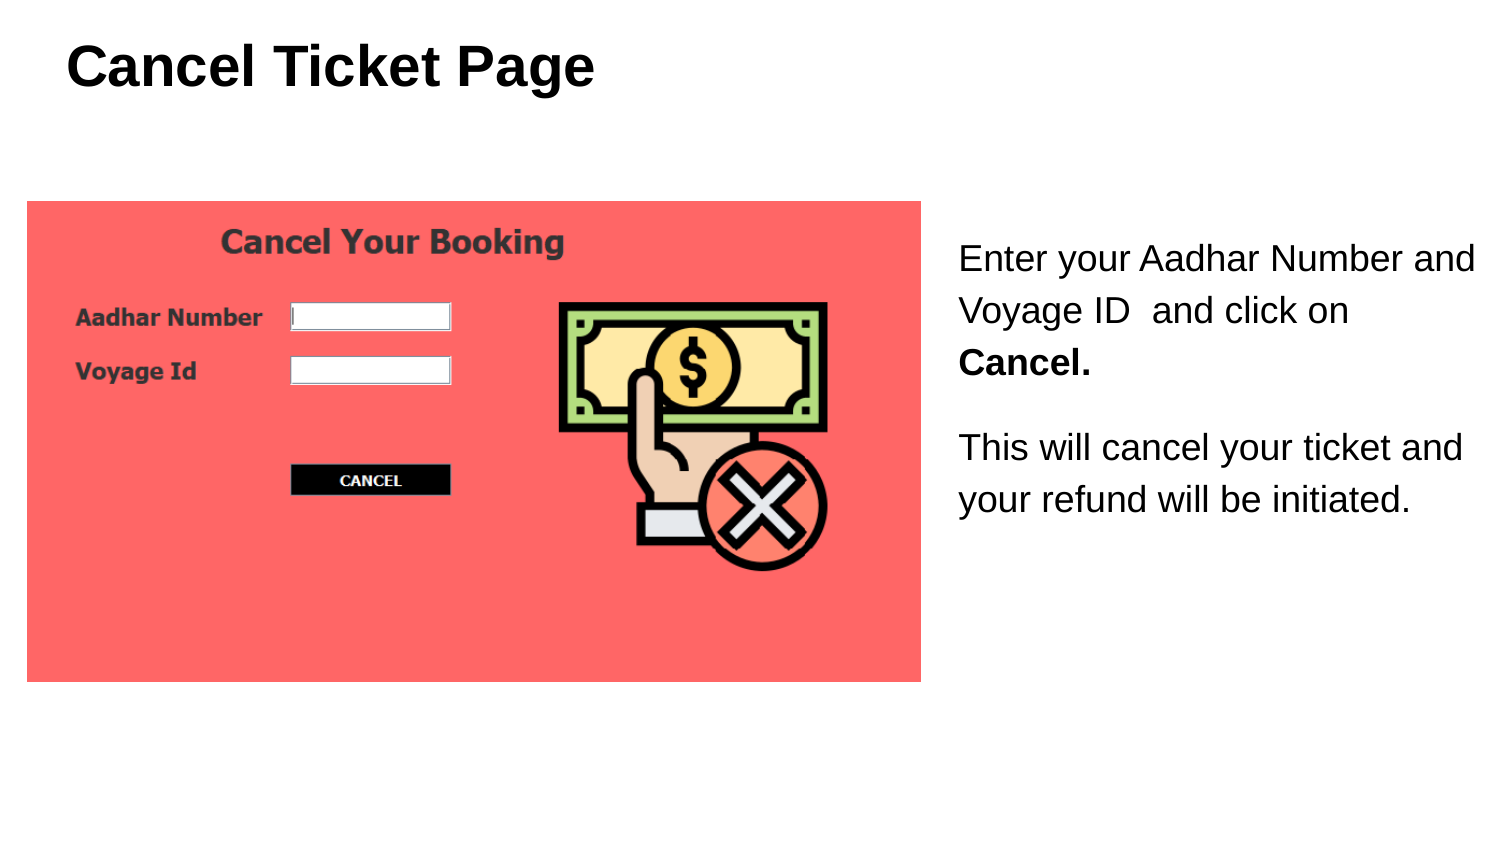

# Cancel Ticket Page
Enter your Aadhar Number and Voyage ID and click on Cancel.
This will cancel your ticket and your refund will be initiated.